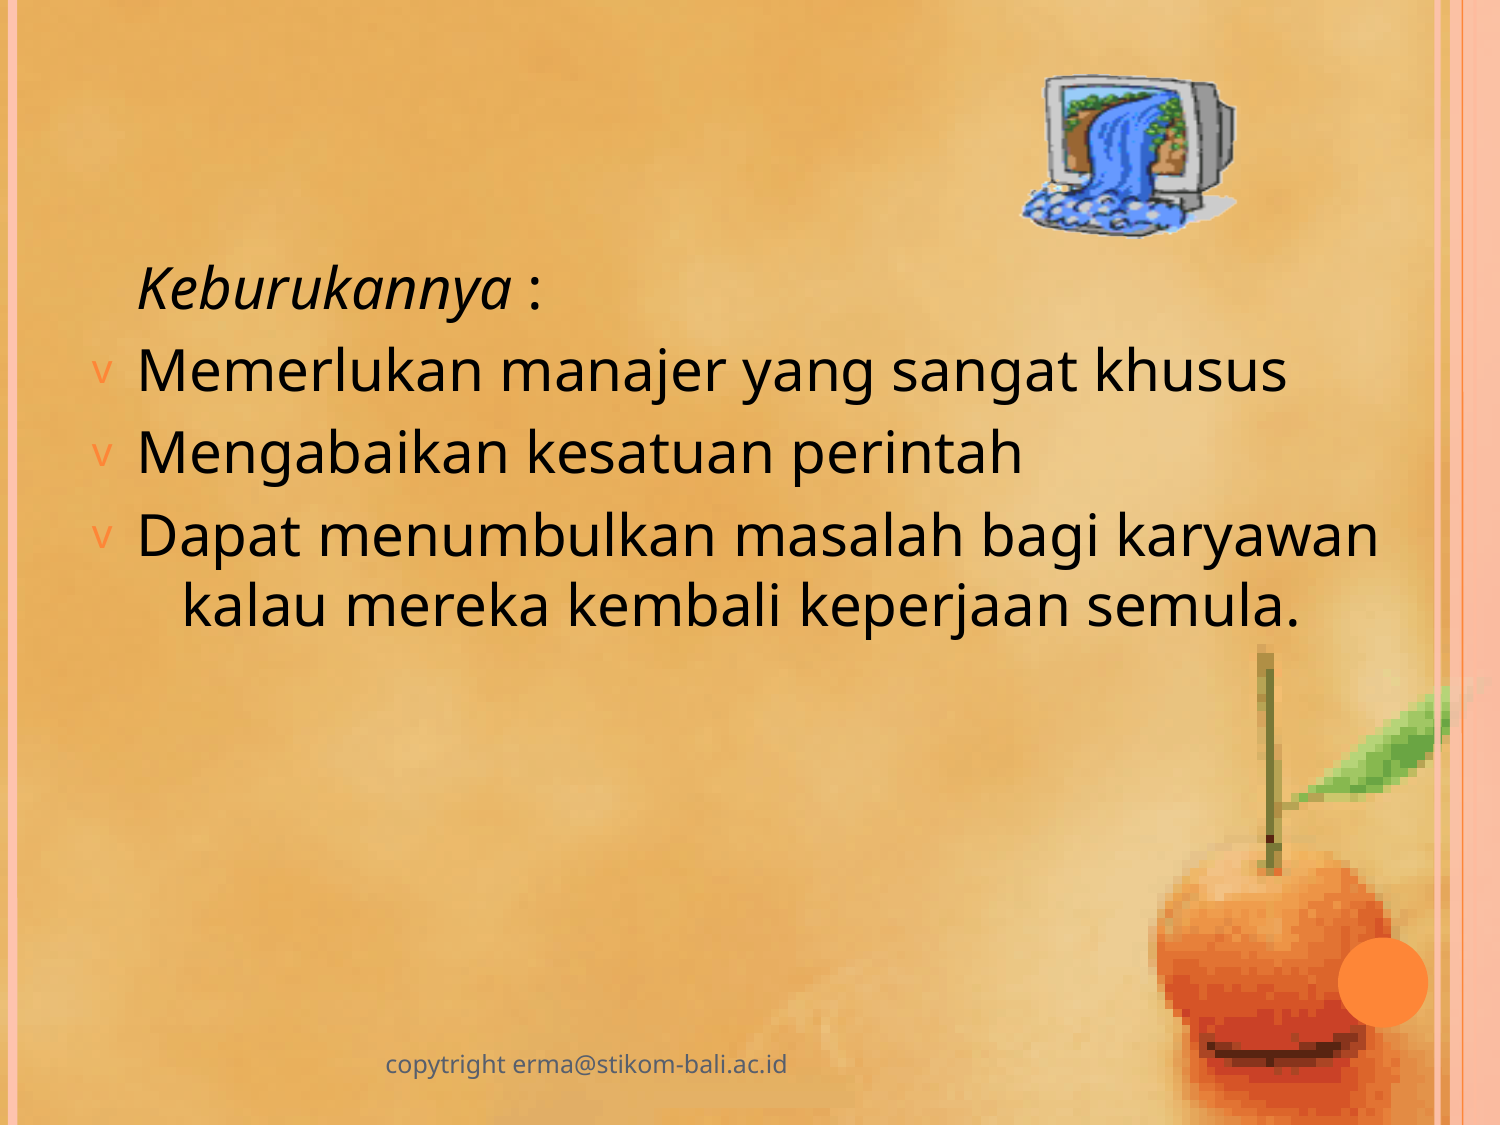

# Keburukannya :
Memerlukan manajer yang sangat khusus
Mengabaikan kesatuan perintah
Dapat menumbulkan masalah bagi karyawan kalau mereka kembali keperjaan semula.
copytright erma@stikom-bali.ac.id